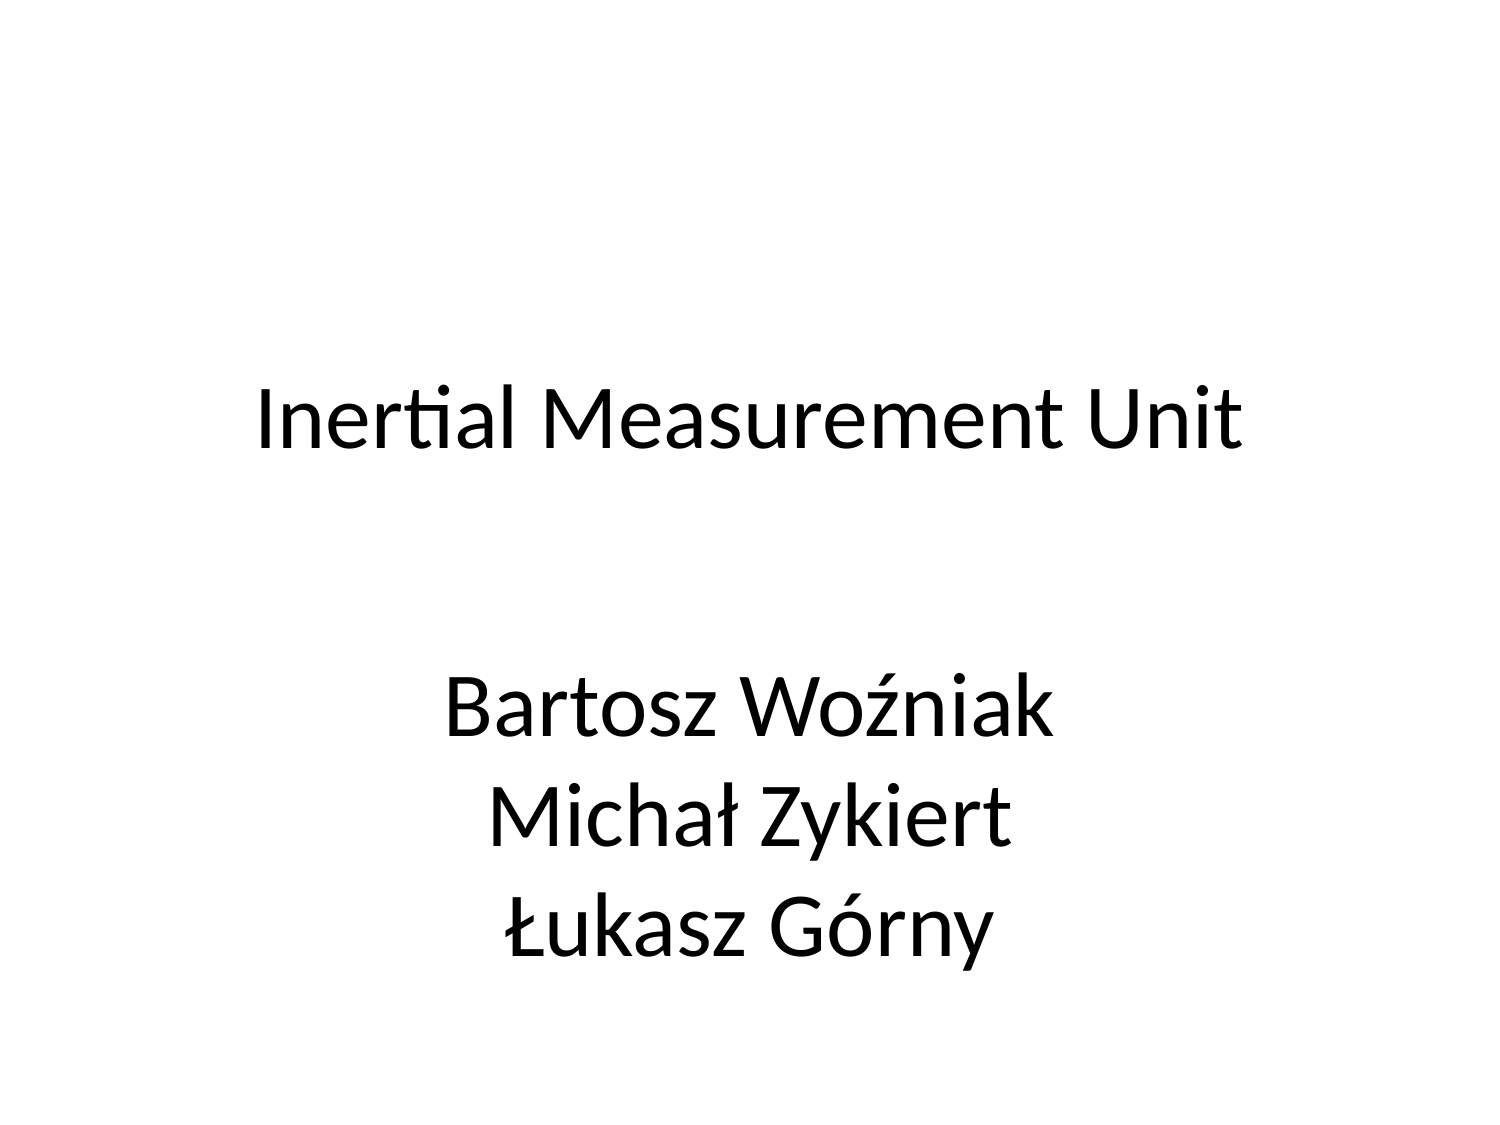

# Inertial Measurement Unit
Bartosz Woźniak
Michał Zykiert
Łukasz Górny